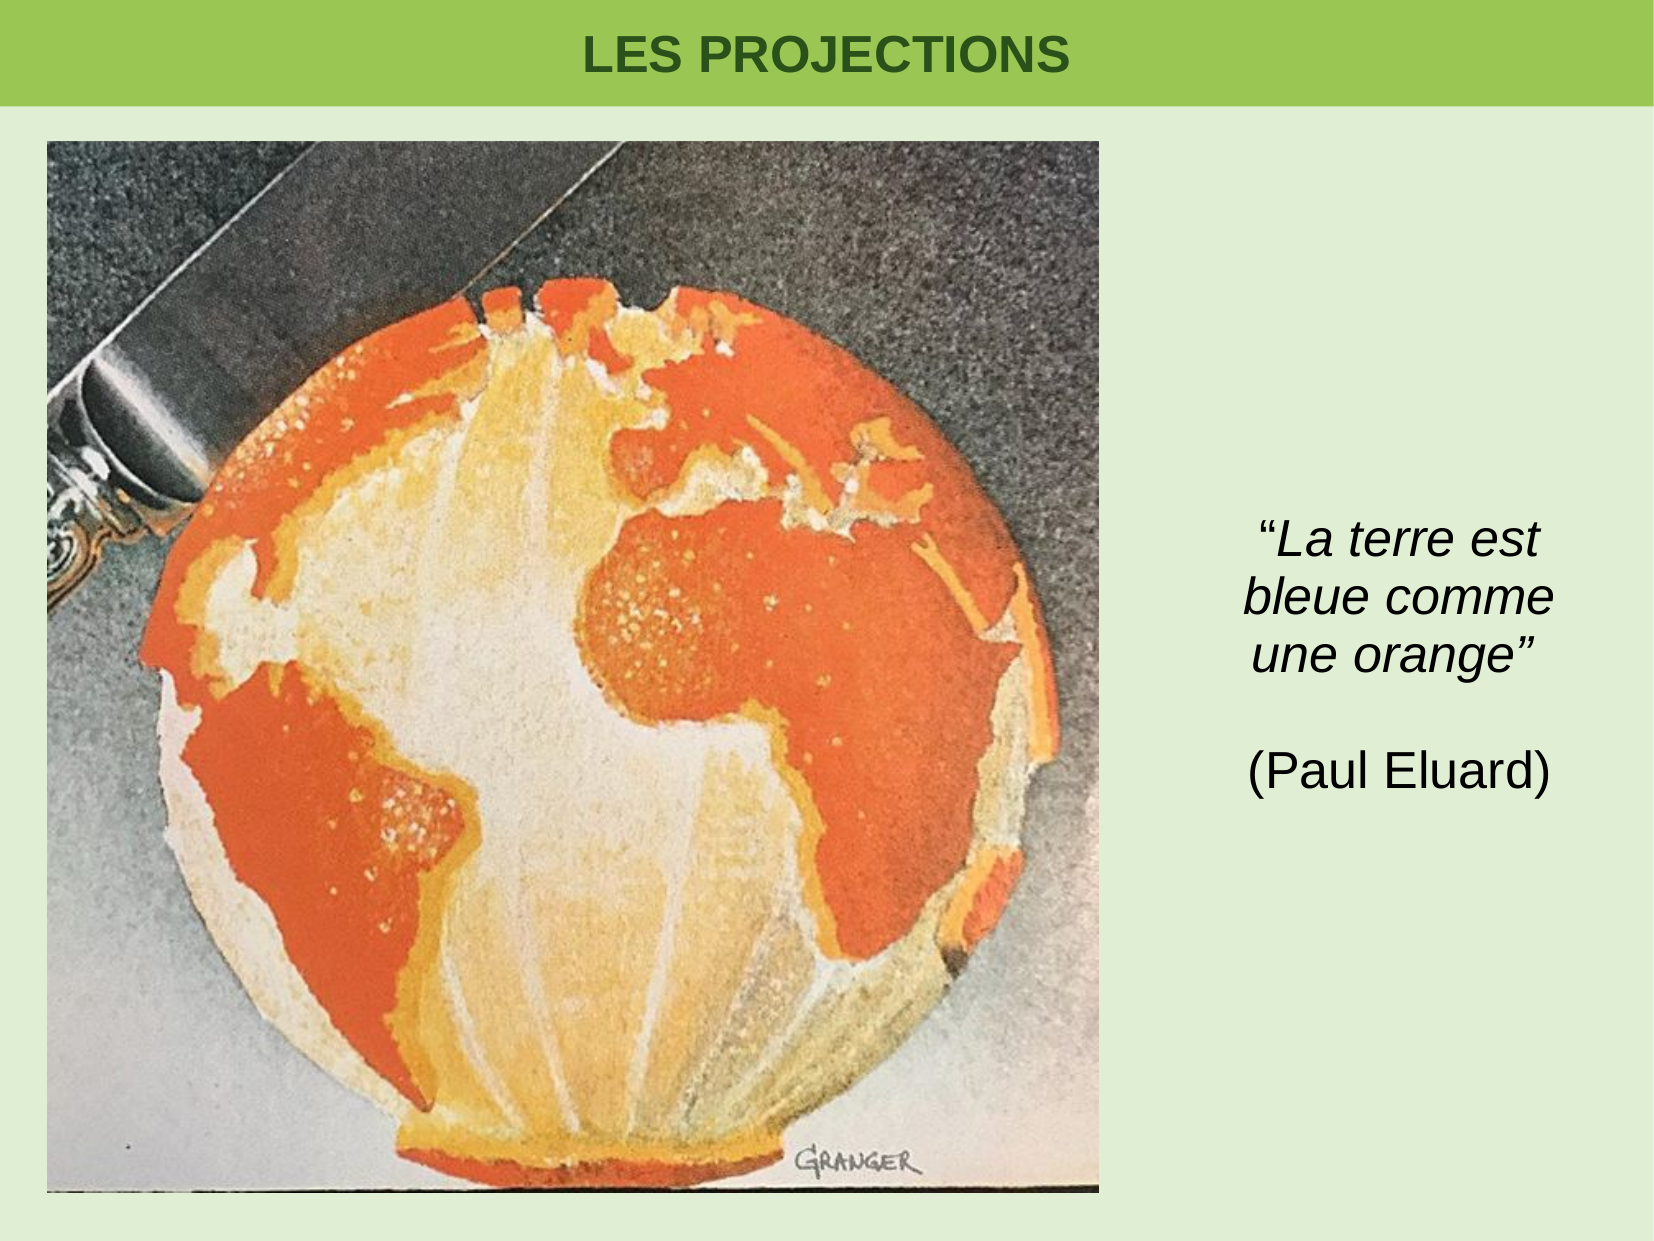

# LES PROJECTIONS
“La terre est bleue comme une orange”
(Paul Eluard)